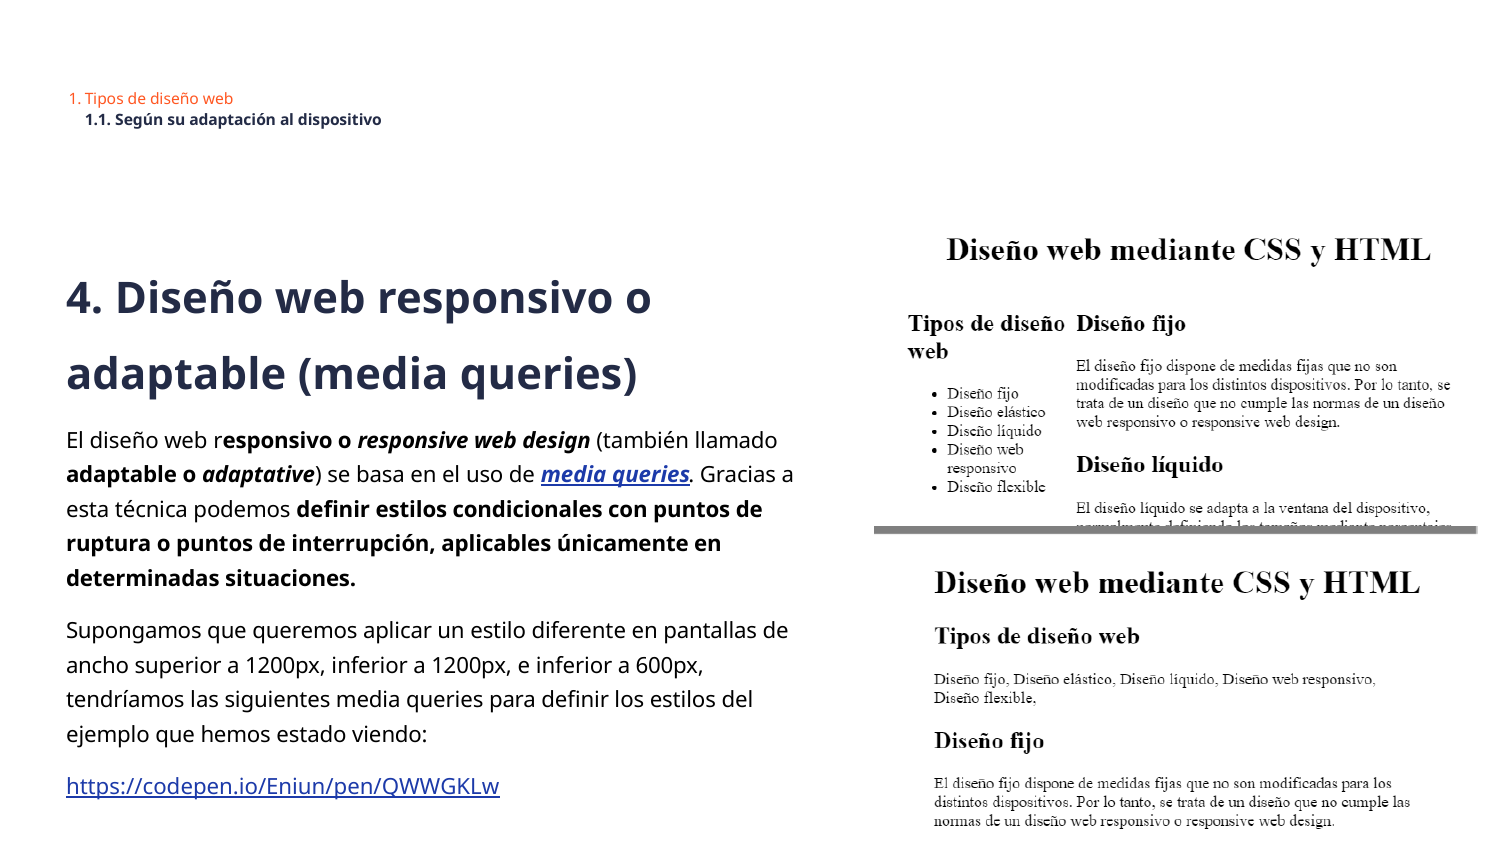

# Tipos de diseño web 1.1. Según su adaptación al dispositivo
4. Diseño web responsivo o adaptable (media queries)
El diseño web responsivo o responsive web design (también llamado adaptable o adaptative) se basa en el uso de media queries. Gracias a esta técnica podemos definir estilos condicionales con puntos de ruptura o puntos de interrupción, aplicables únicamente en determinadas situaciones.
Supongamos que queremos aplicar un estilo diferente en pantallas de ancho superior a 1200px, inferior a 1200px, e inferior a 600px, tendríamos las siguientes media queries para definir los estilos del ejemplo que hemos estado viendo:
https://codepen.io/Eniun/pen/QWWGKLw